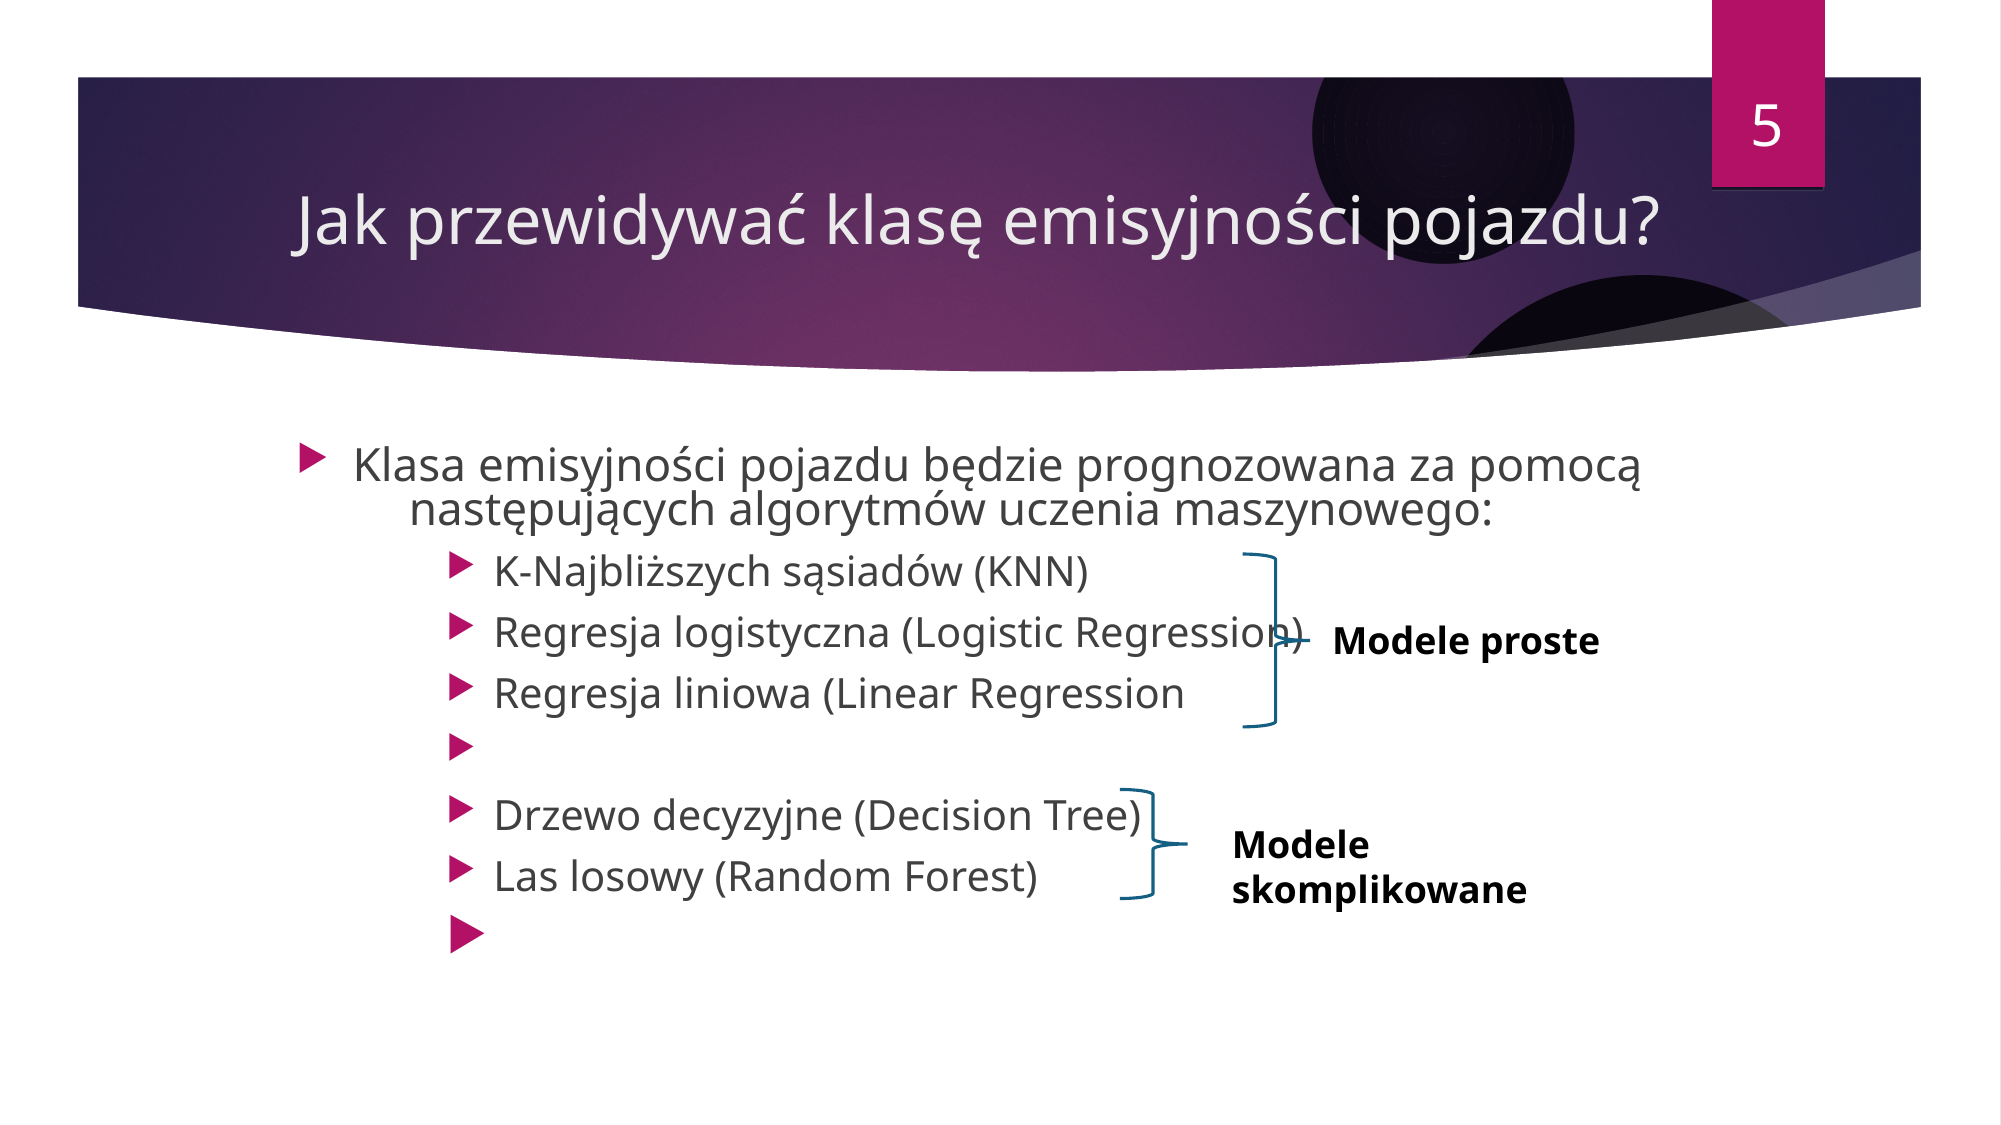

# Jak przewidywać klasę emisyjności pojazdu?
Klasa emisyjności pojazdu będzie prognozowana za pomocą następujących algorytmów uczenia maszynowego:
K-Najbliższych sąsiadów (KNN)
Regresja logistyczna (Logistic Regression)
Regresja liniowa (Linear Regression
Drzewo decyzyjne (Decision Tree)
Las losowy (Random Forest)
Modele proste
Modele skomplikowane